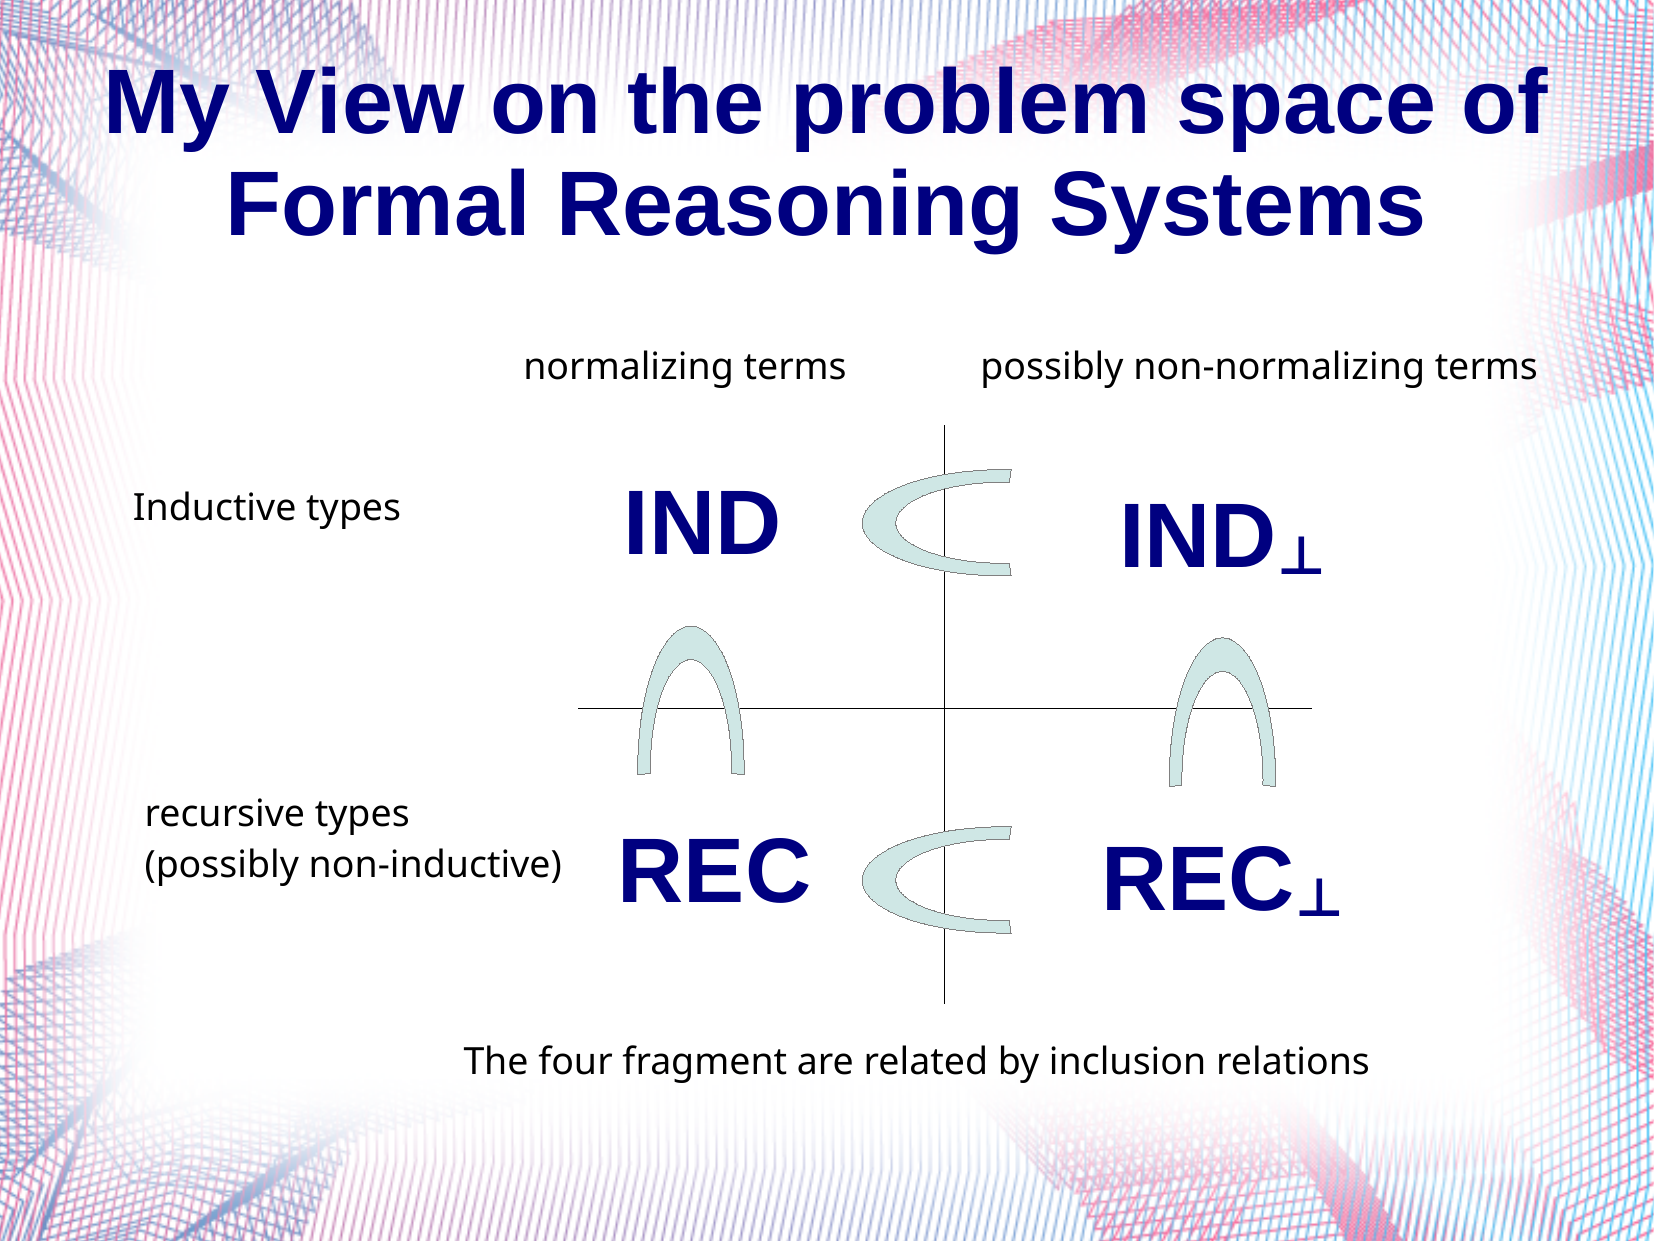

# My View on the problem space of Formal Reasoning Systems
normalizing terms
possibly non-normalizing terms
IND
IND⊥
Inductive types
recursive types
(possibly non-inductive)
REC
REC⊥
The four fragment are related by inclusion relations